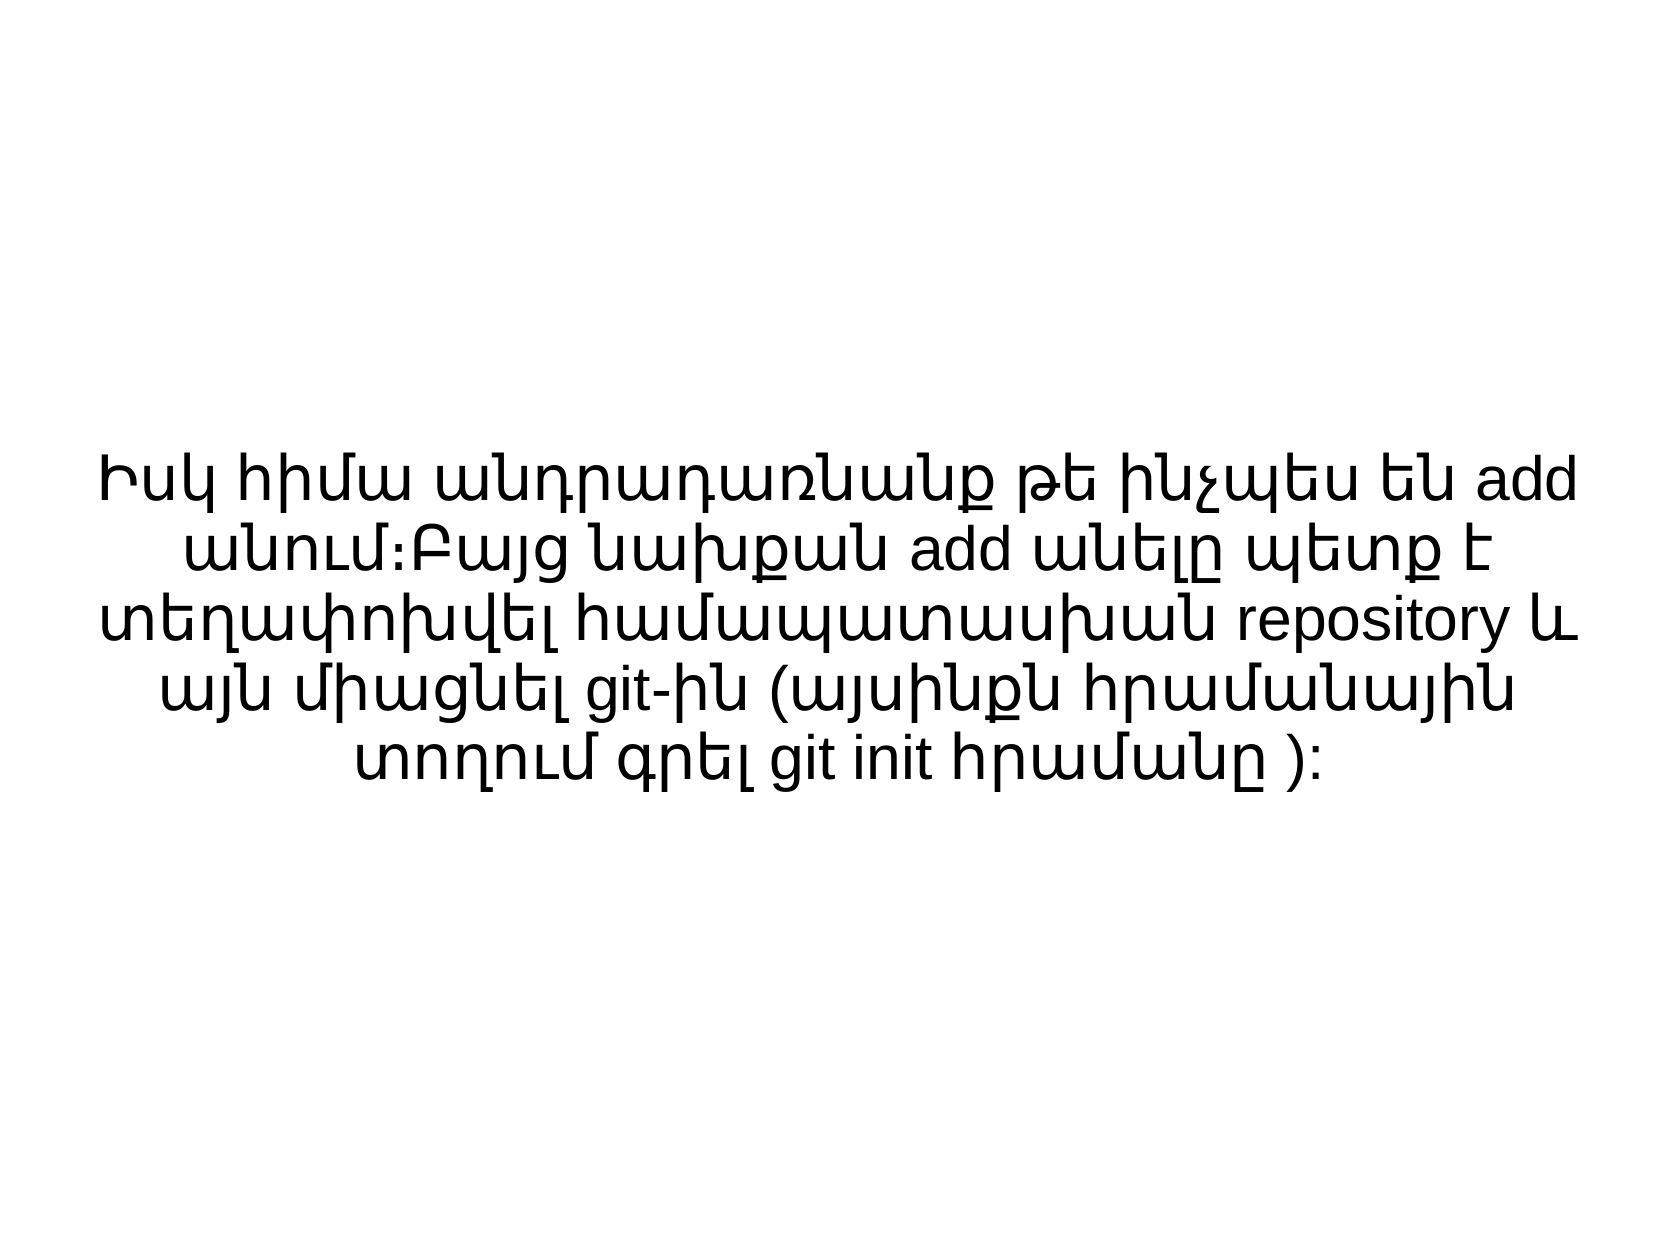

# Իսկ հիմա անդրադառնանք թե ինչպես են add անում։Բայց նախքան add անելը պետք է տեղափոխվել համապատասխան repository և այն միացնել git-ին (այսինքն հրամանային տողում գրել git init հրամանը ):